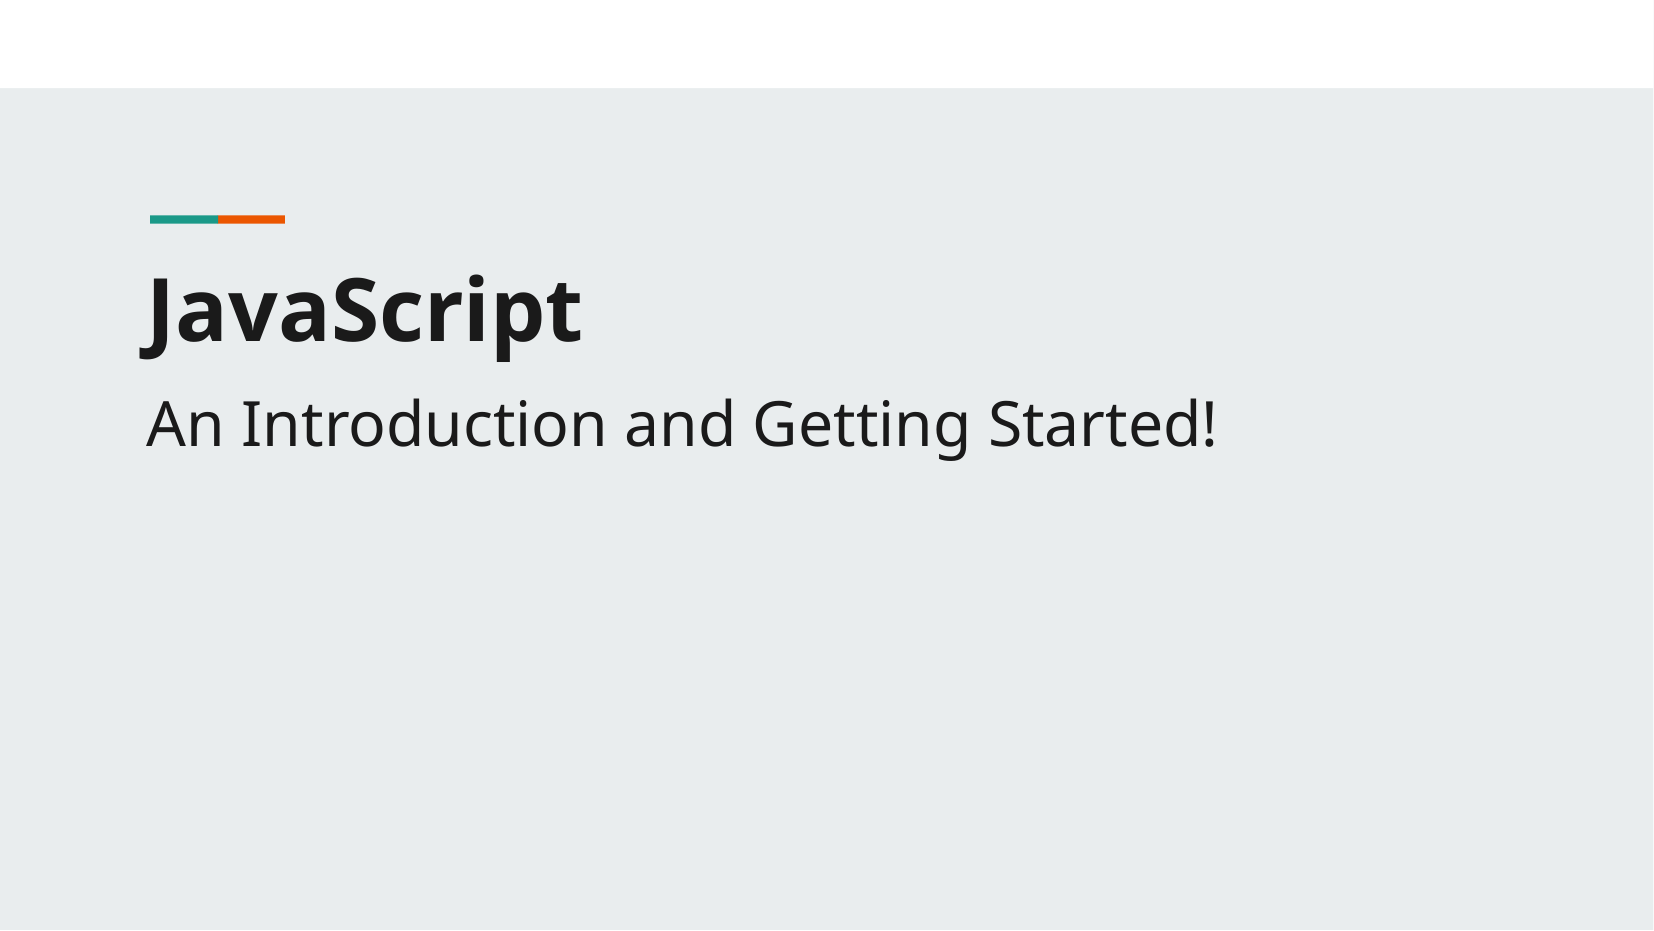

# JavaScript An Introduction and Getting Started!